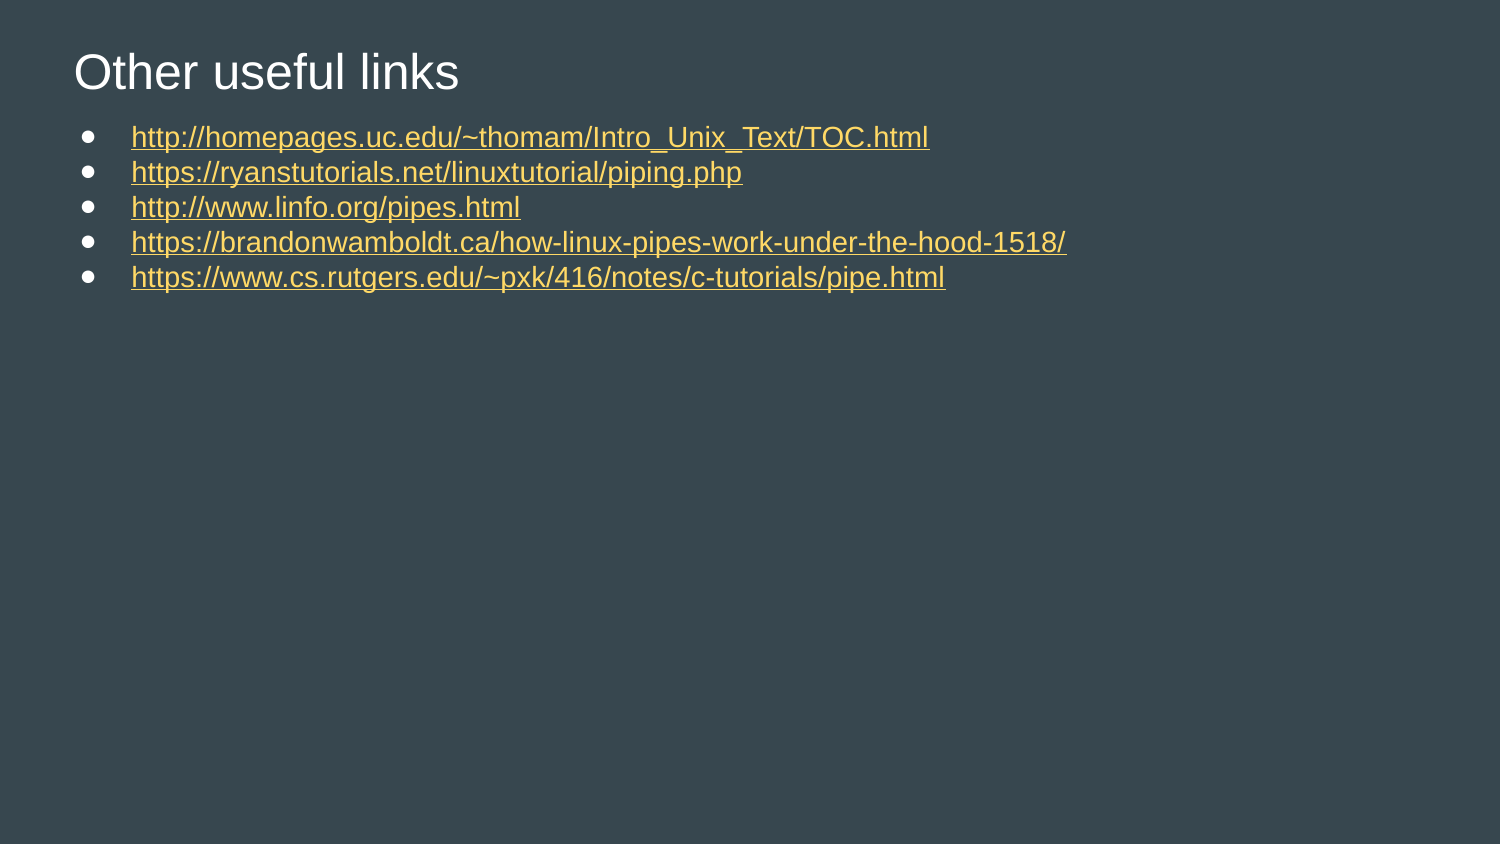

Other useful links
http://homepages.uc.edu/~thomam/Intro_Unix_Text/TOC.html
https://ryanstutorials.net/linuxtutorial/piping.php
http://www.linfo.org/pipes.html
https://brandonwamboldt.ca/how-linux-pipes-work-under-the-hood-1518/
https://www.cs.rutgers.edu/~pxk/416/notes/c-tutorials/pipe.html